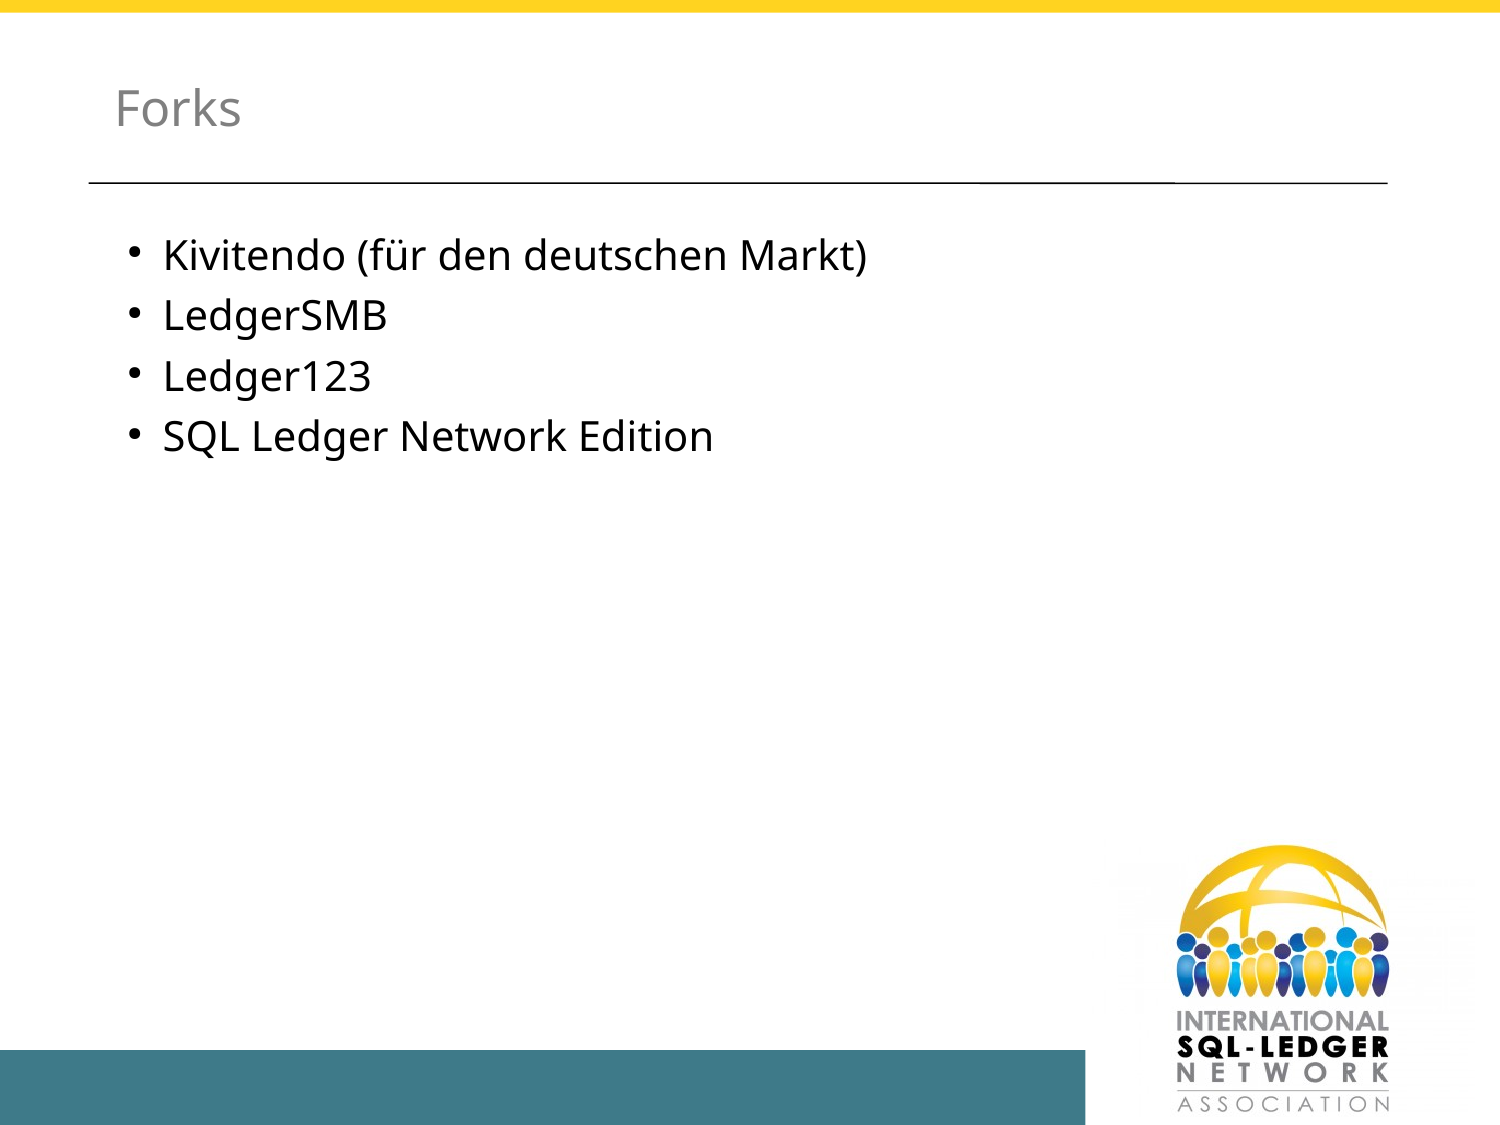

# Forks
Kivitendo (für den deutschen Markt)
LedgerSMB
Ledger123
SQL Ledger Network Edition